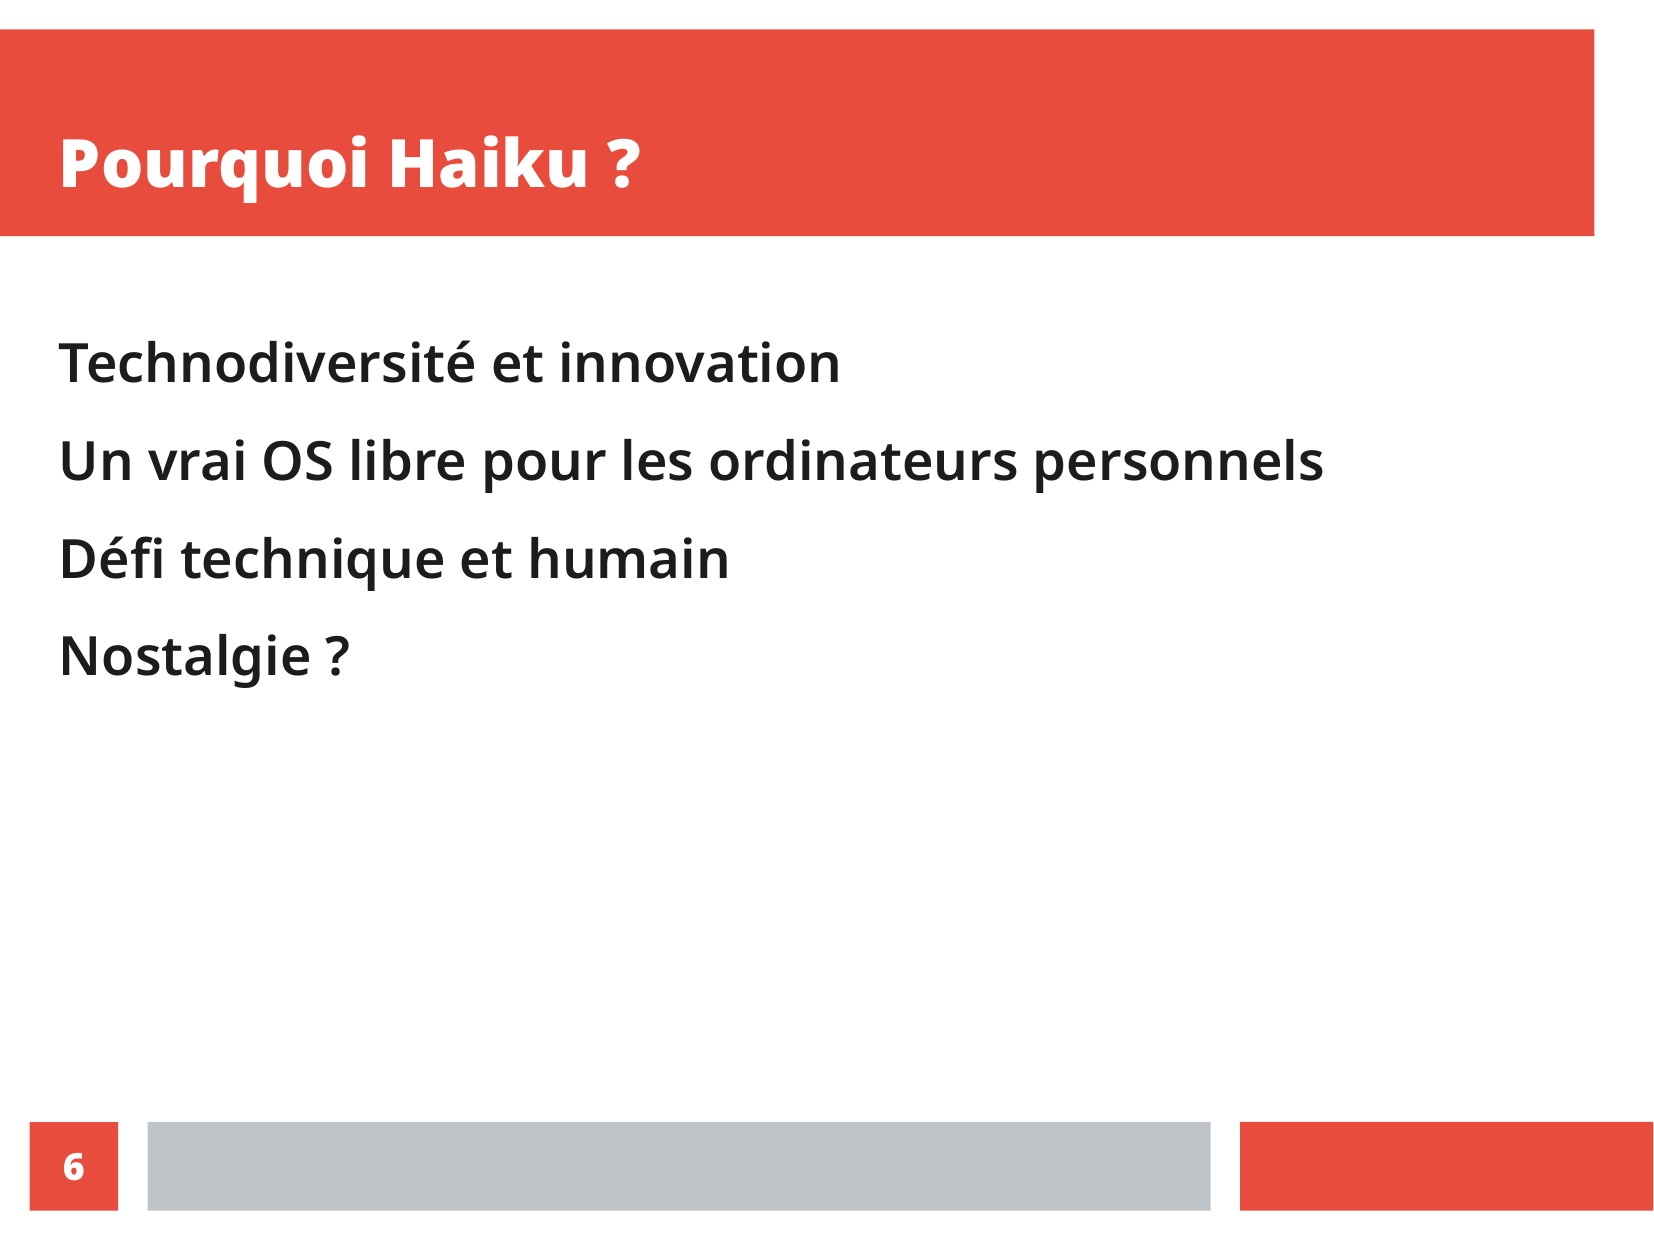

# Pourquoi Haiku ?
Technodiversité et innovation
Un vrai OS libre pour les ordinateurs personnels
Défi technique et humain
Nostalgie ?
6